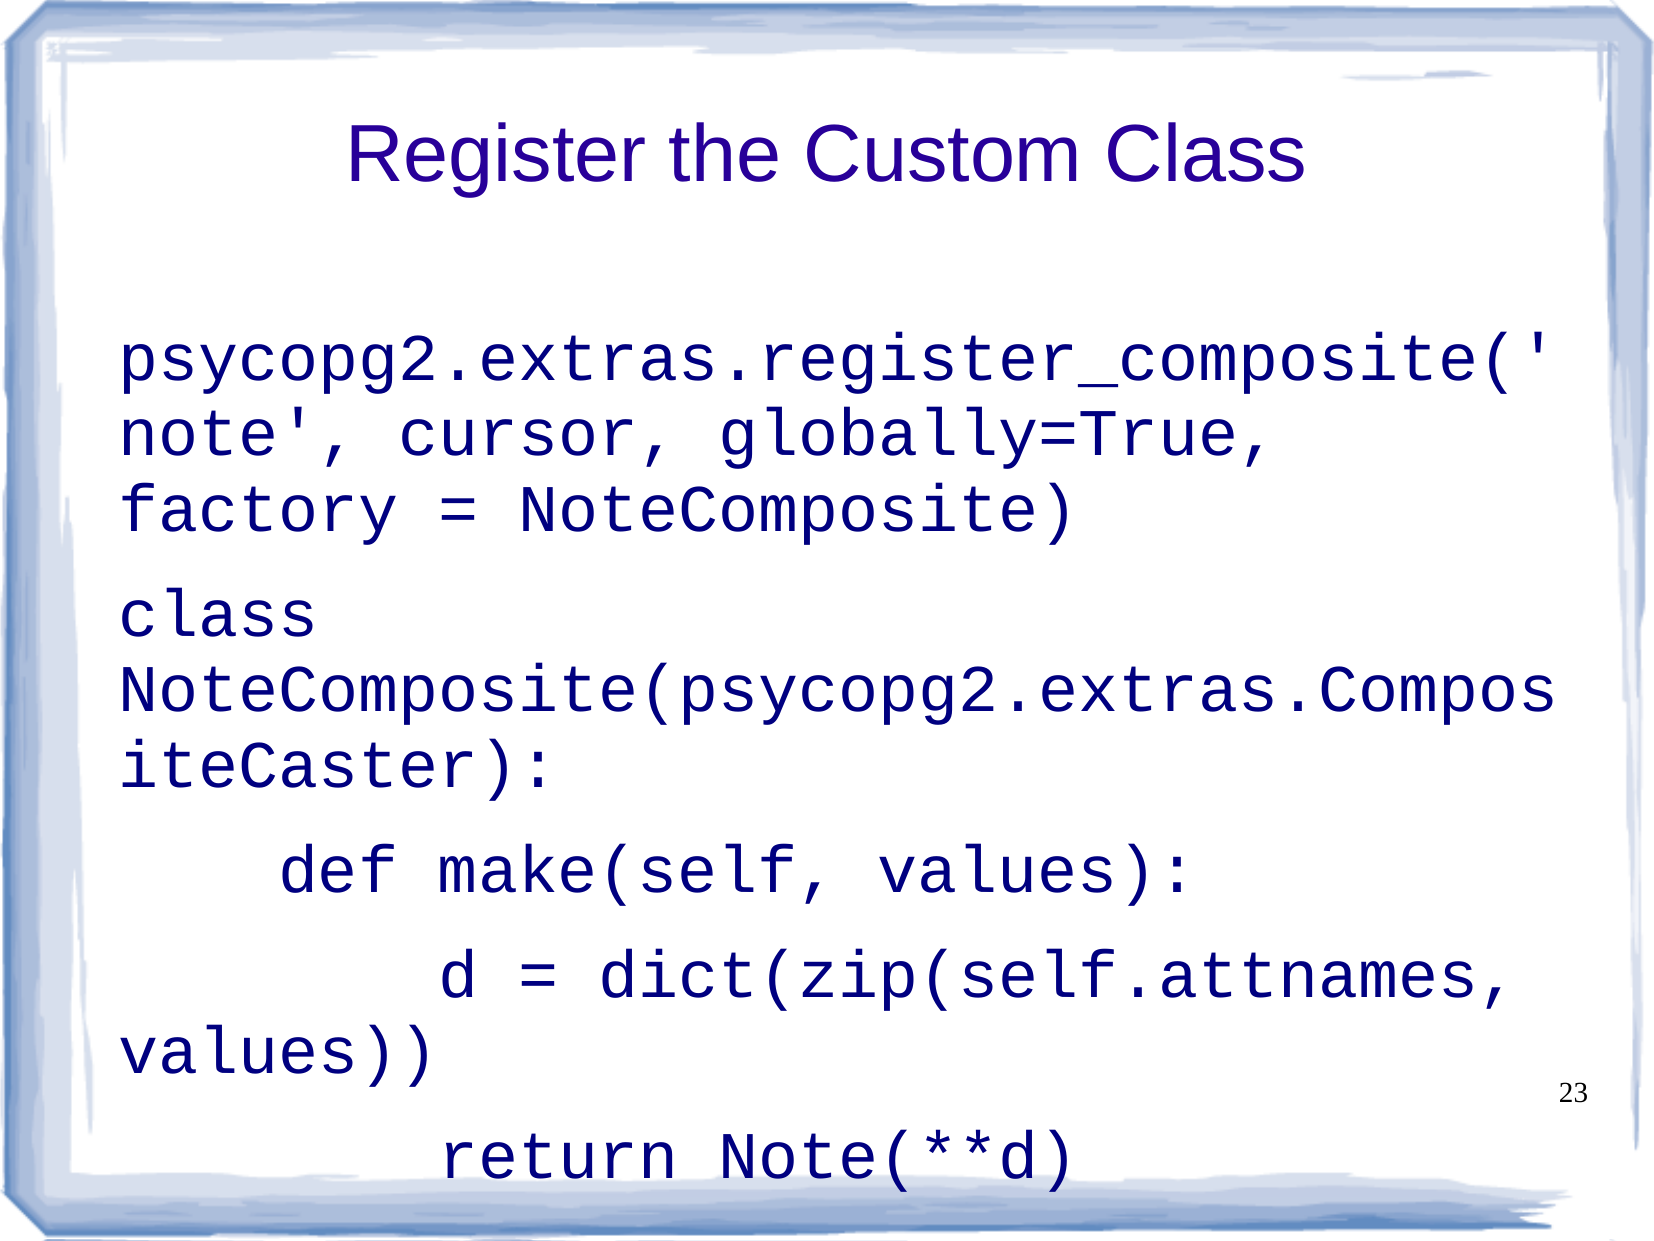

# Register the Custom Class
psycopg2.extras.register_composite('note', cursor, globally=True, factory = NoteComposite)
class NoteComposite(psycopg2.extras.CompositeCaster):
 def make(self, values):
 d = dict(zip(self.attnames, values))
 return Note(**d)
23